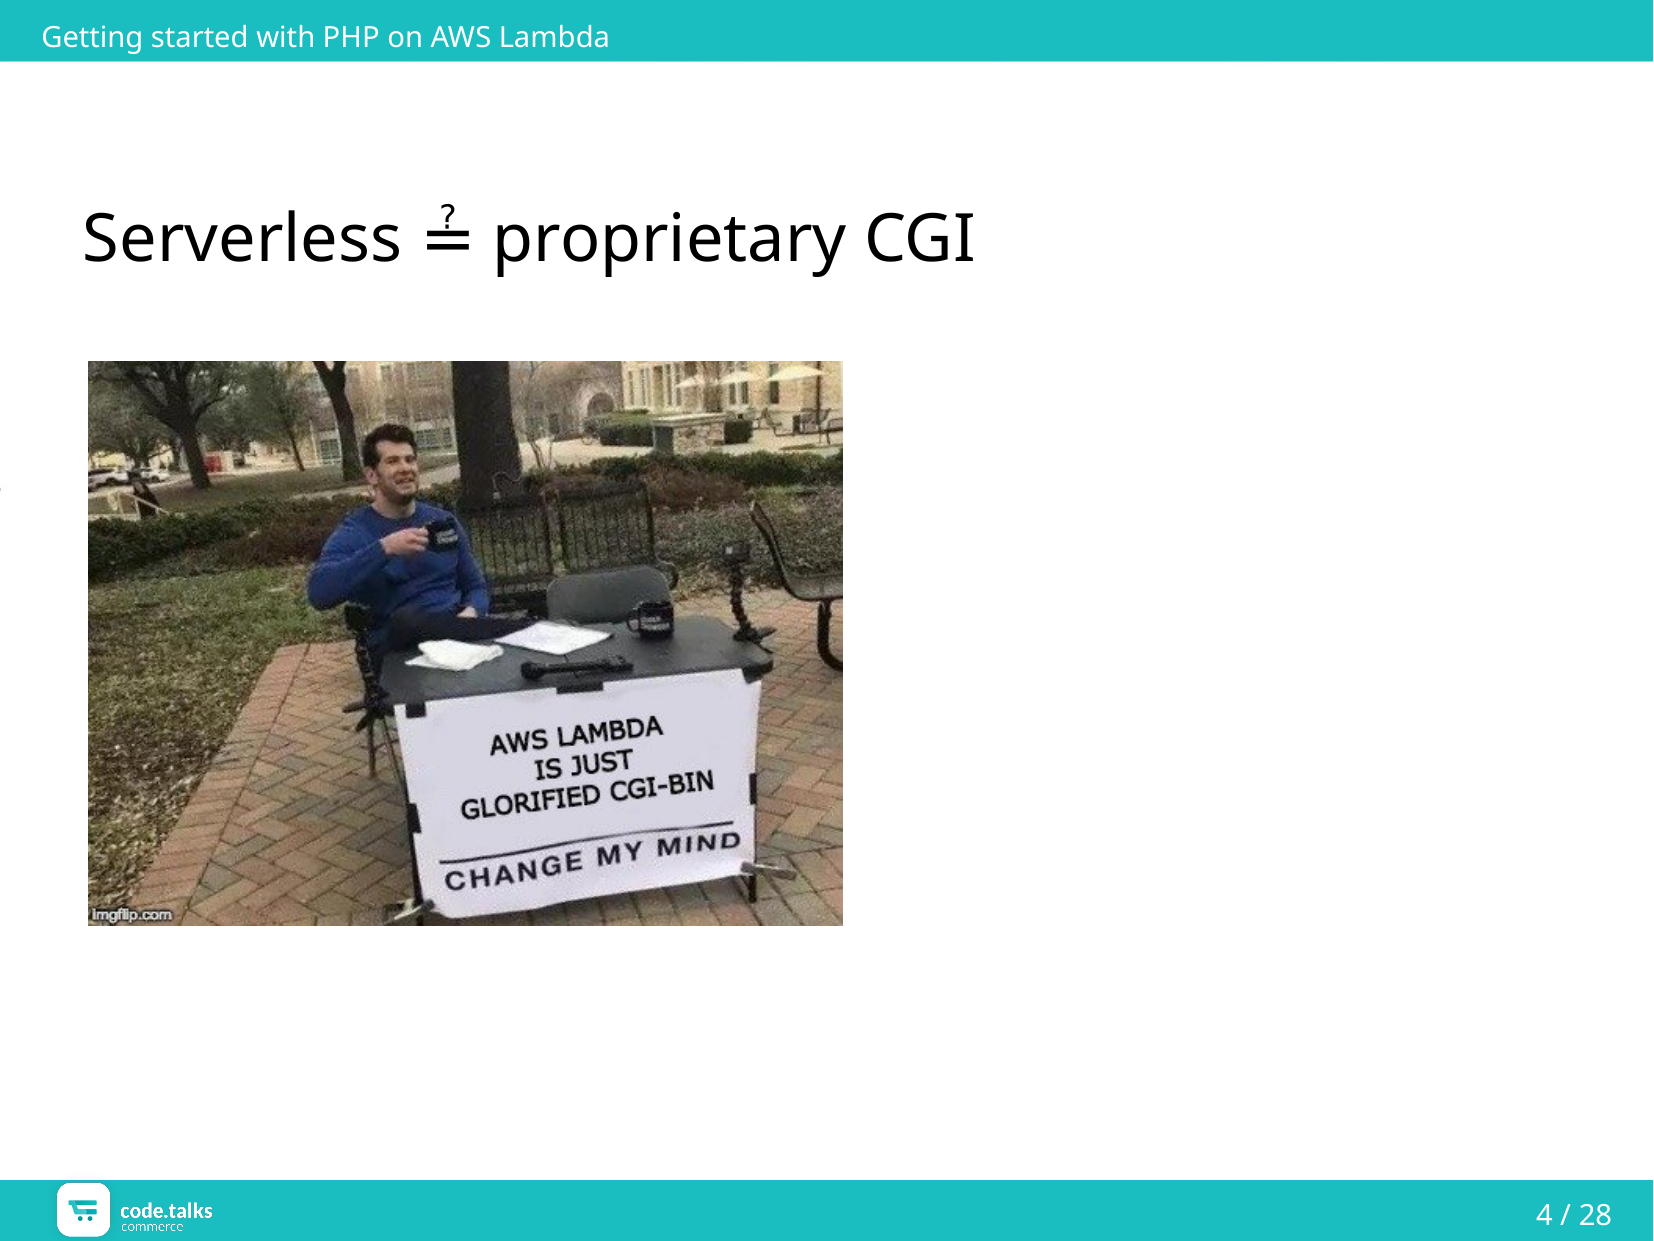

Getting started with PHP on AWS Lambda
# Serverless ≟ proprietary CGI
4